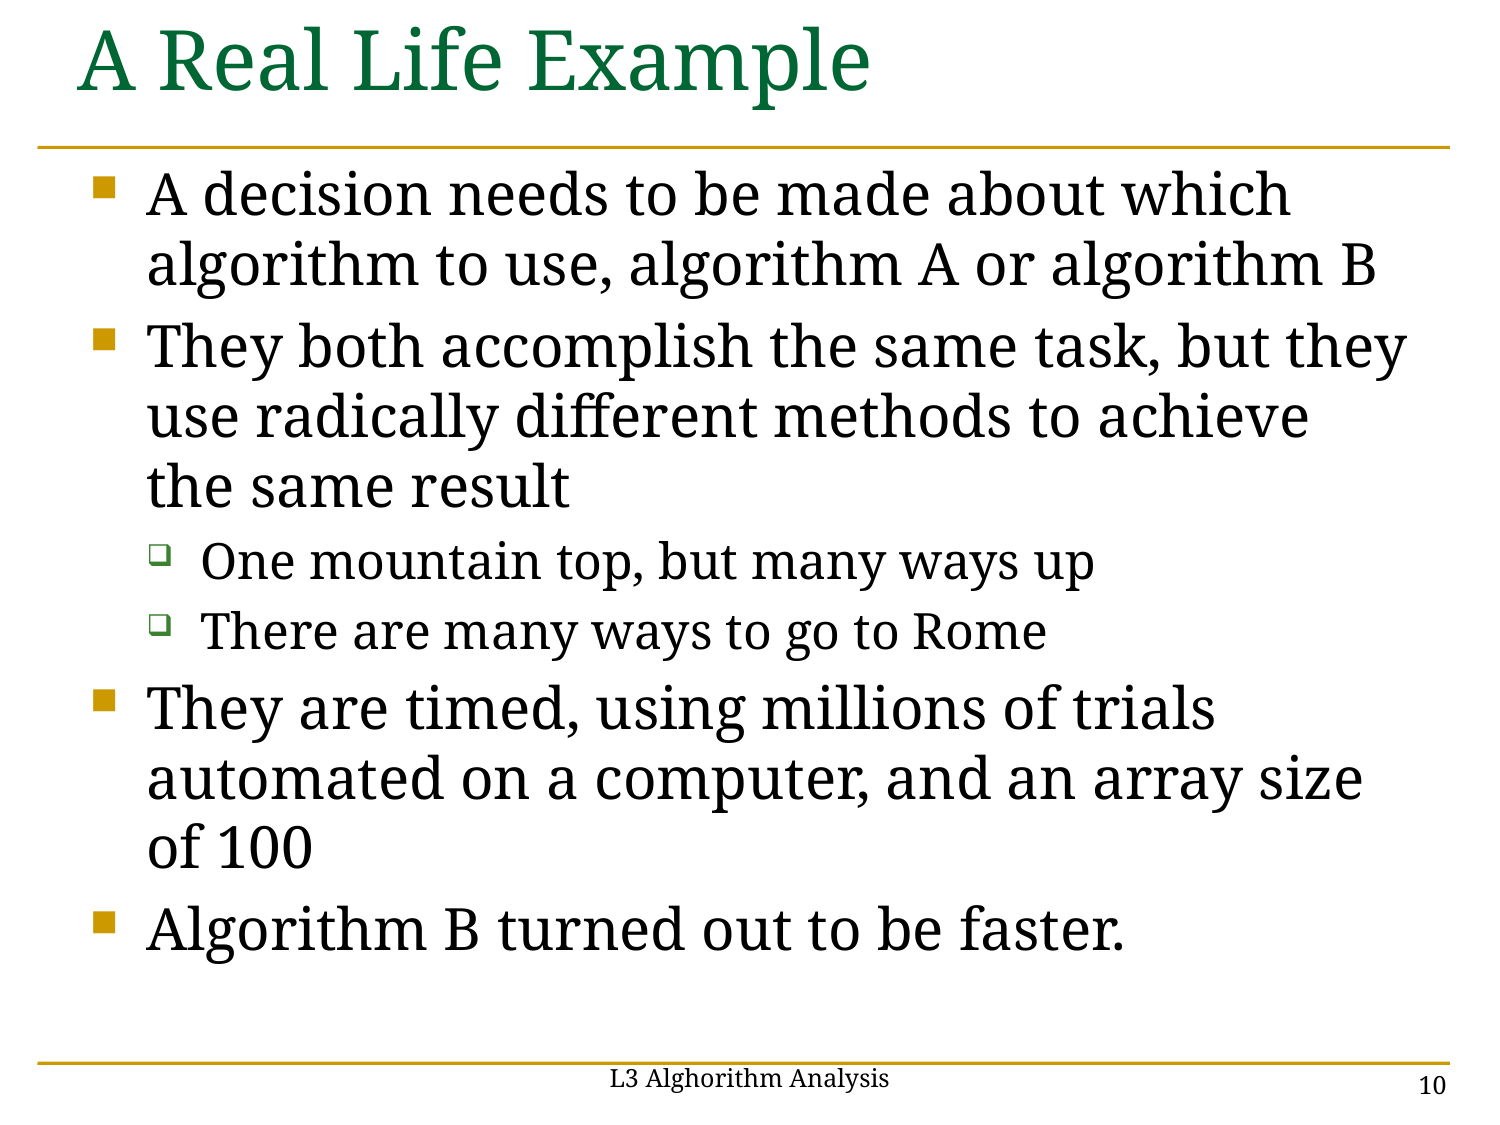

# A Real Life Example
A decision needs to be made about which algorithm to use, algorithm A or algorithm B
They both accomplish the same task, but they use radically different methods to achieve the same result
One mountain top, but many ways up
There are many ways to go to Rome
They are timed, using millions of trials automated on a computer, and an array size of 100
Algorithm B turned out to be faster.
L3 Alghorithm Analysis